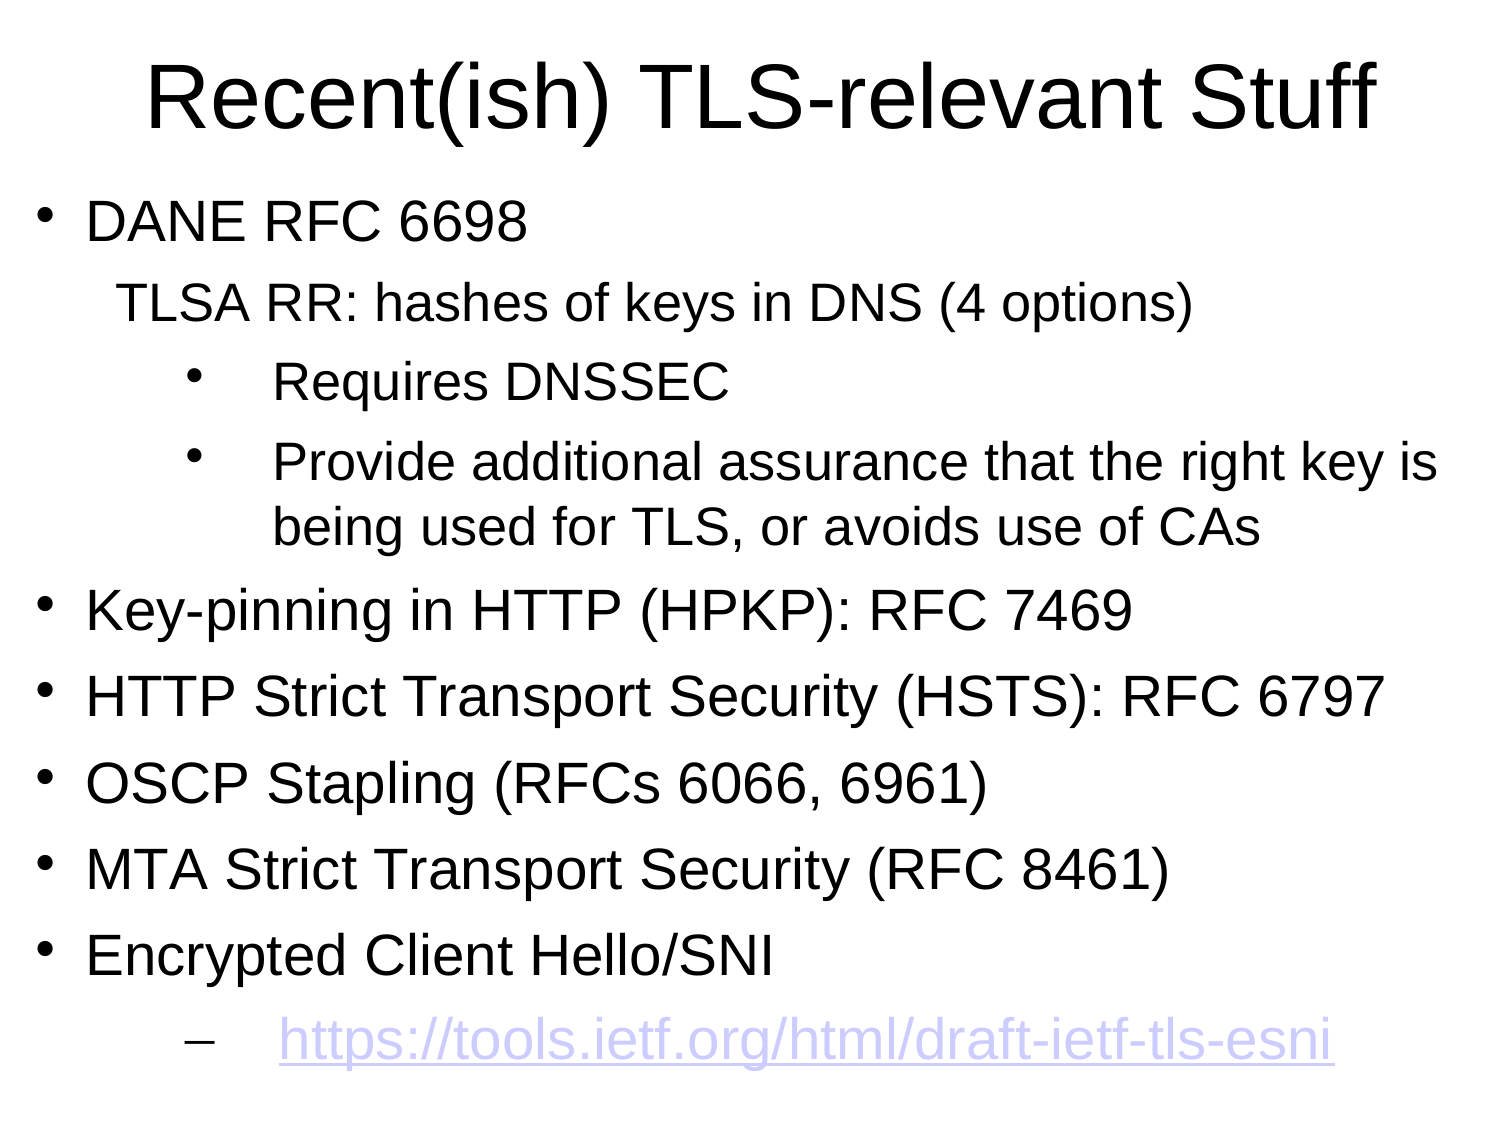

# Recent(ish) TLS-relevant Stuff
DANE RFC 6698
TLSA RR: hashes of keys in DNS (4 options)
Requires DNSSEC
Provide additional assurance that the right key is being used for TLS, or avoids use of CAs
Key-pinning in HTTP (HPKP): RFC 7469
HTTP Strict Transport Security (HSTS): RFC 6797
OSCP Stapling (RFCs 6066, 6961)
MTA Strict Transport Security (RFC 8461)
Encrypted Client Hello/SNI
https://tools.ietf.org/html/draft-ietf-tls-esni